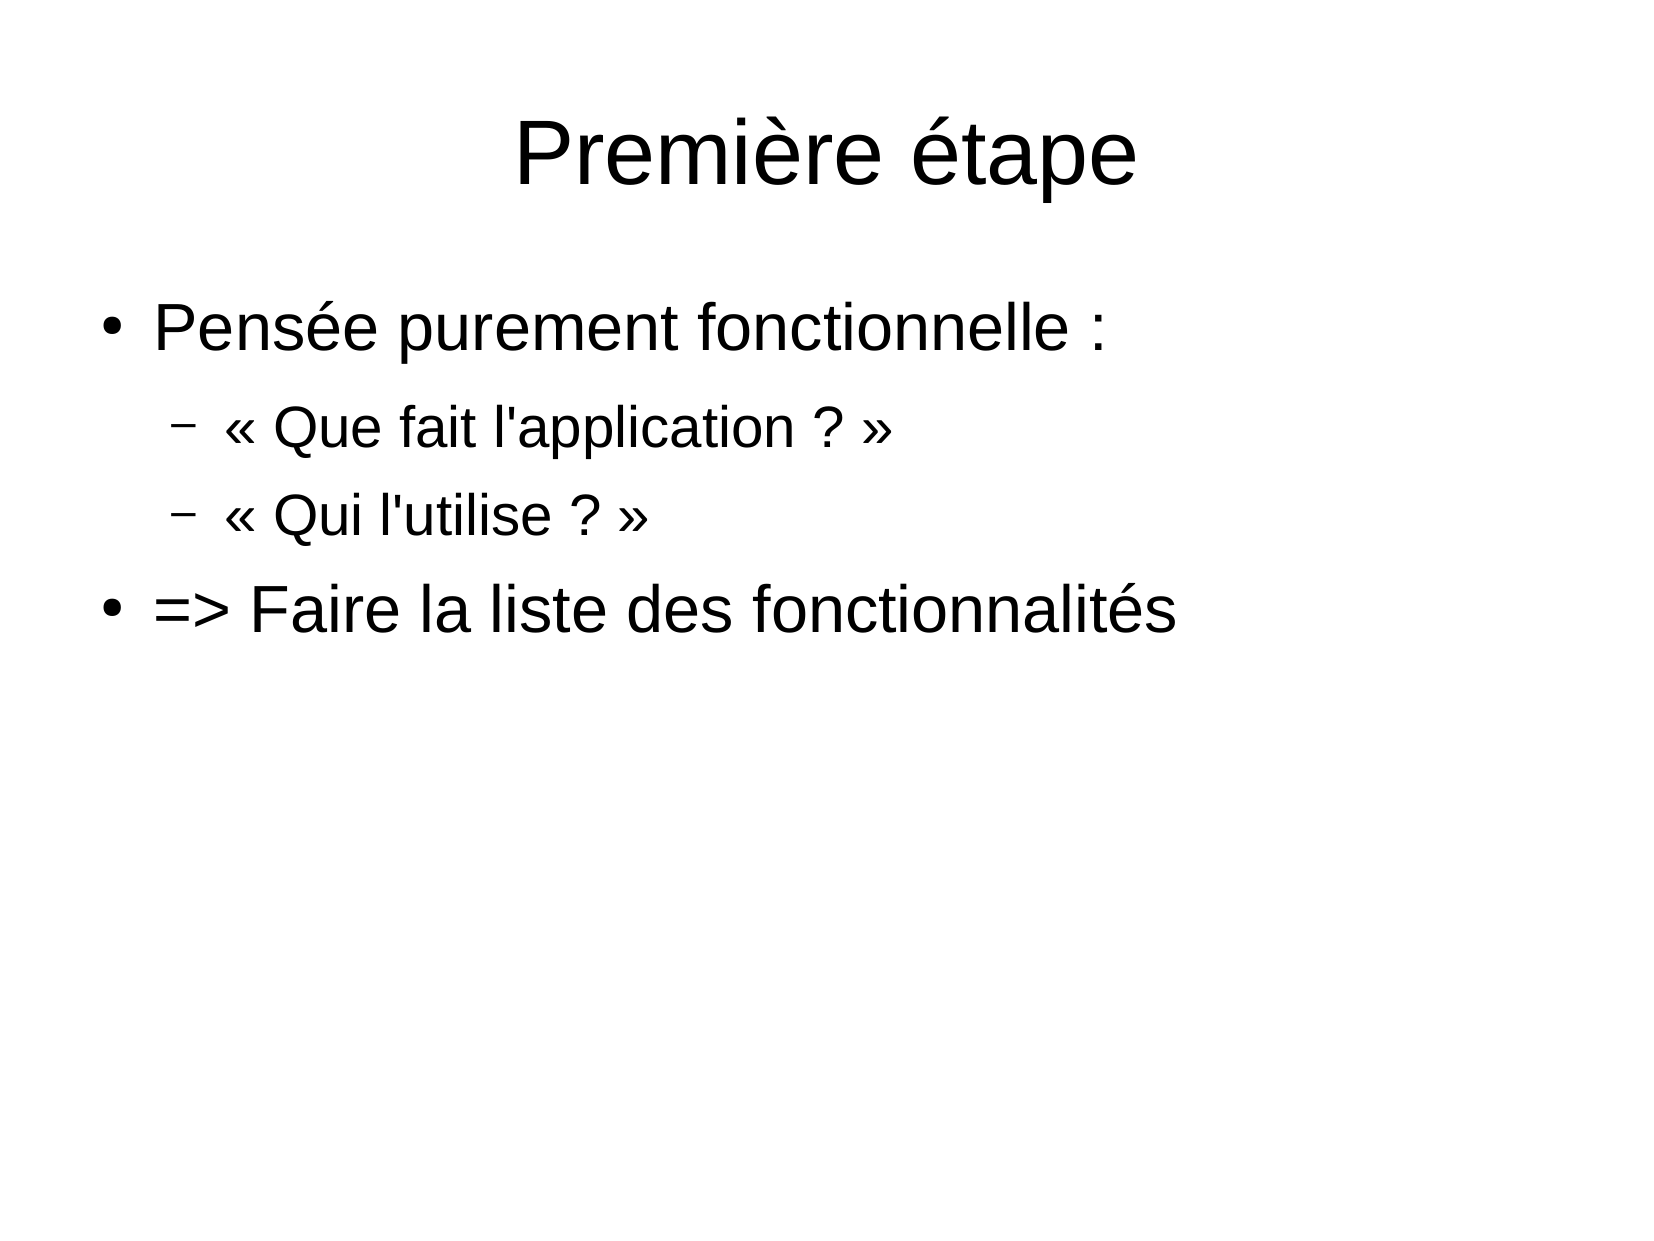

# Première étape
Pensée purement fonctionnelle :
« Que fait l'application ? »
« Qui l'utilise ? »
=> Faire la liste des fonctionnalités